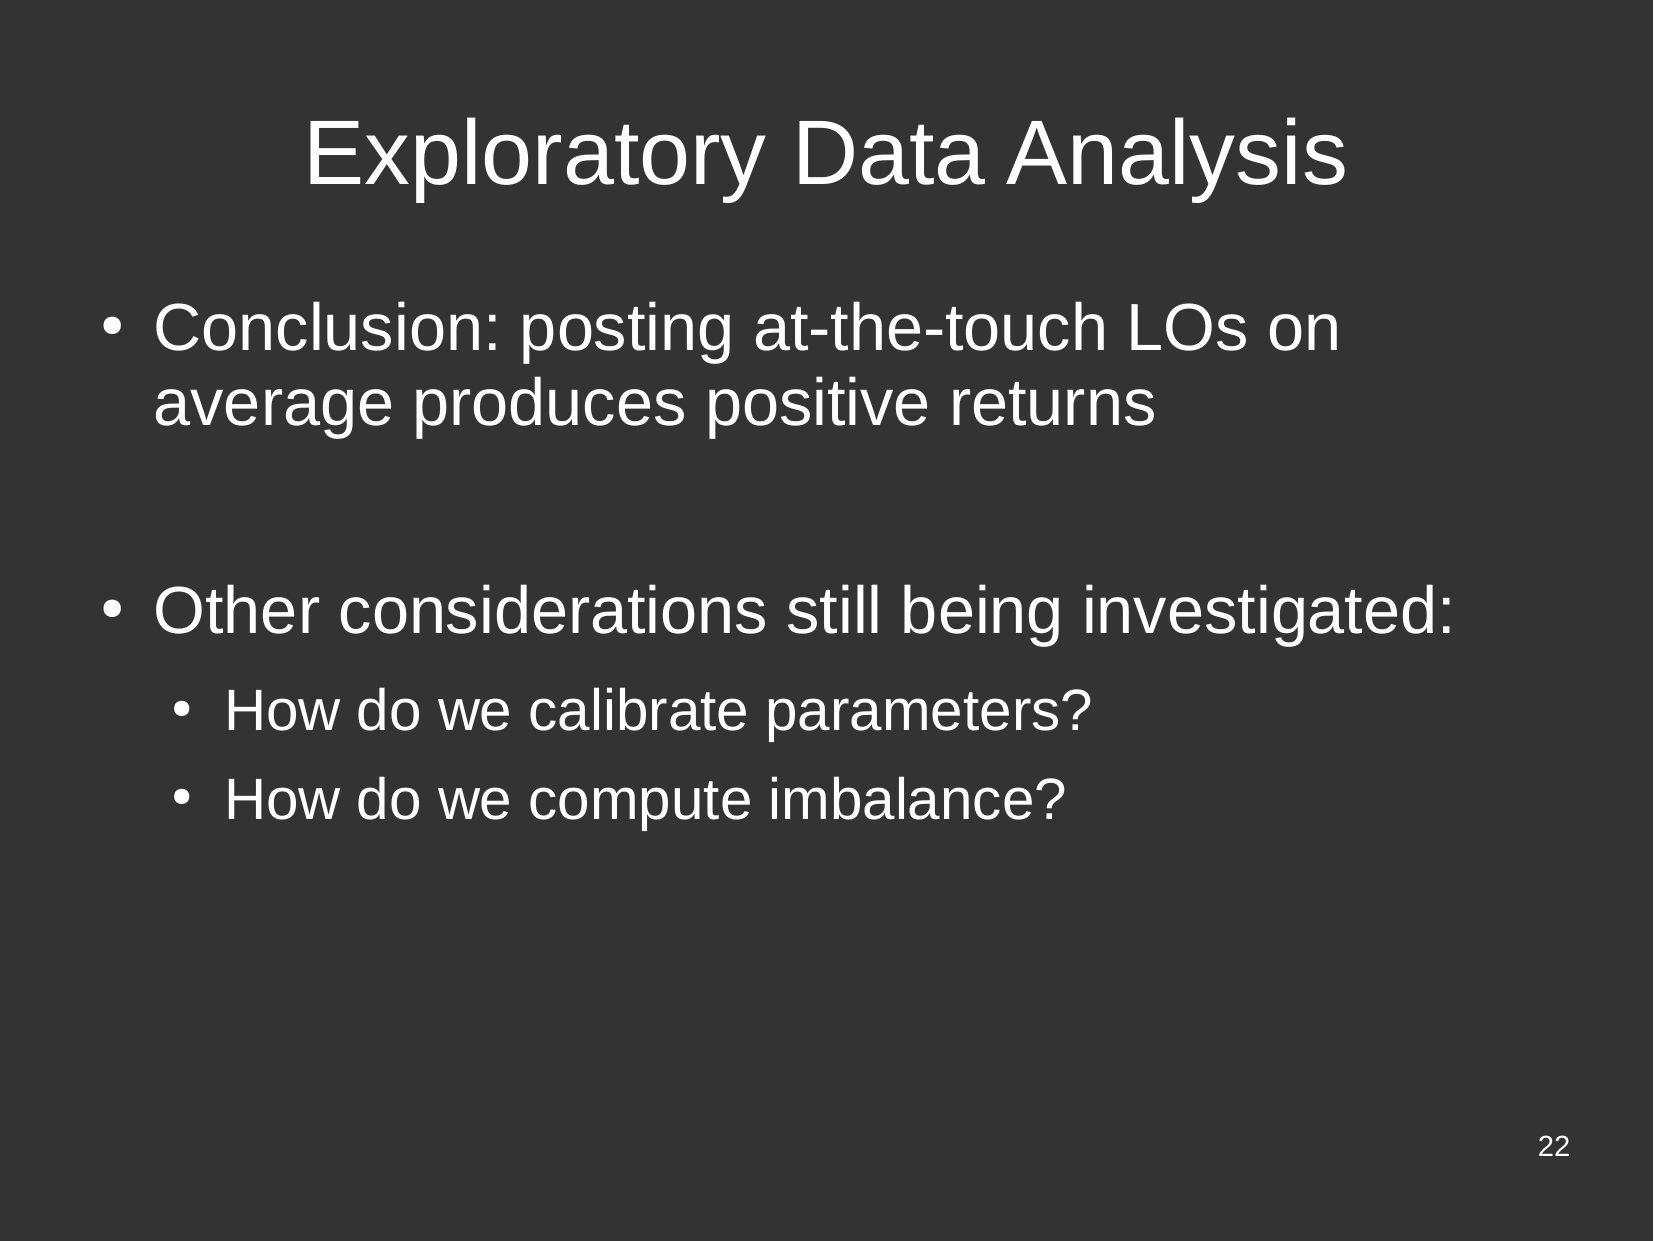

# Exploratory Data Analysis
Conclusion: posting at-the-touch LOs on average produces positive returns
Other considerations still being investigated:
How do we calibrate parameters?
How do we compute imbalance?
22